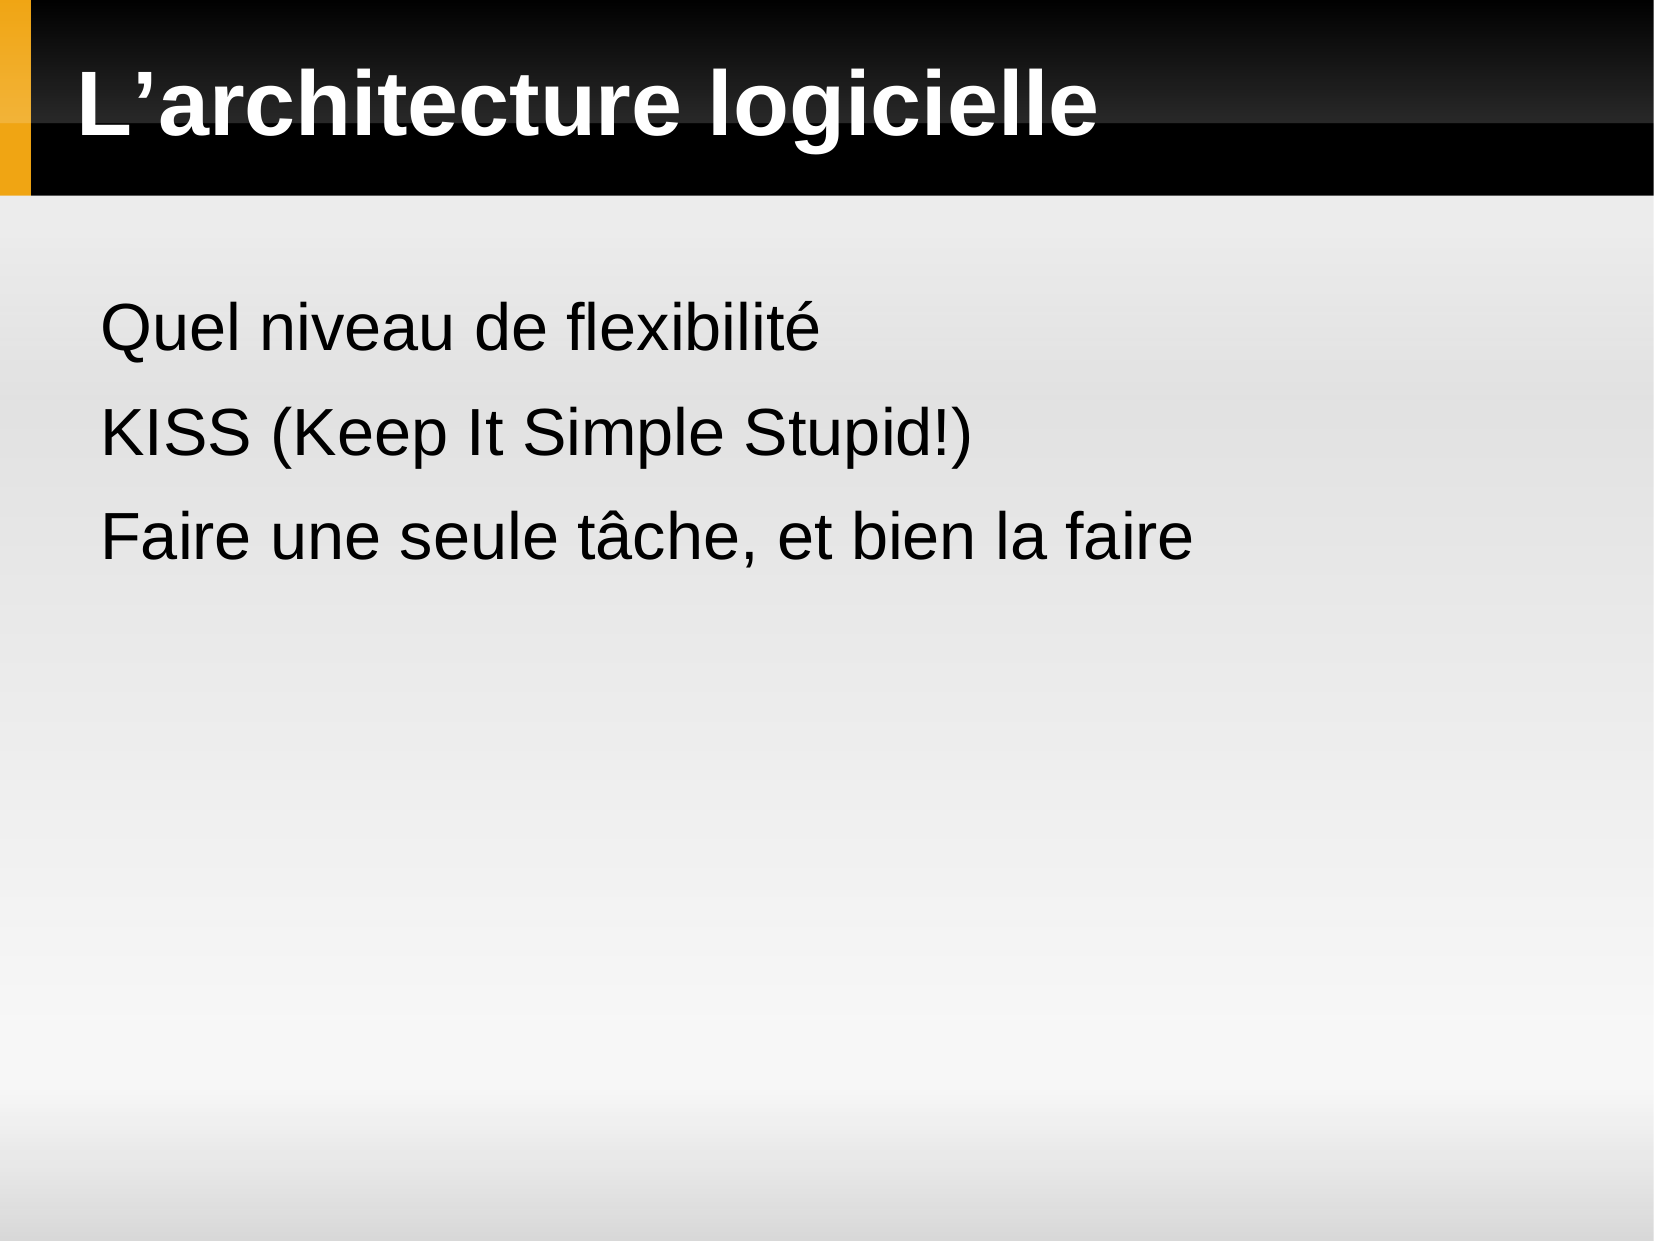

# L’architecture logicielle
Quel niveau de flexibilité
KISS (Keep It Simple Stupid!)
Faire une seule tâche, et bien la faire